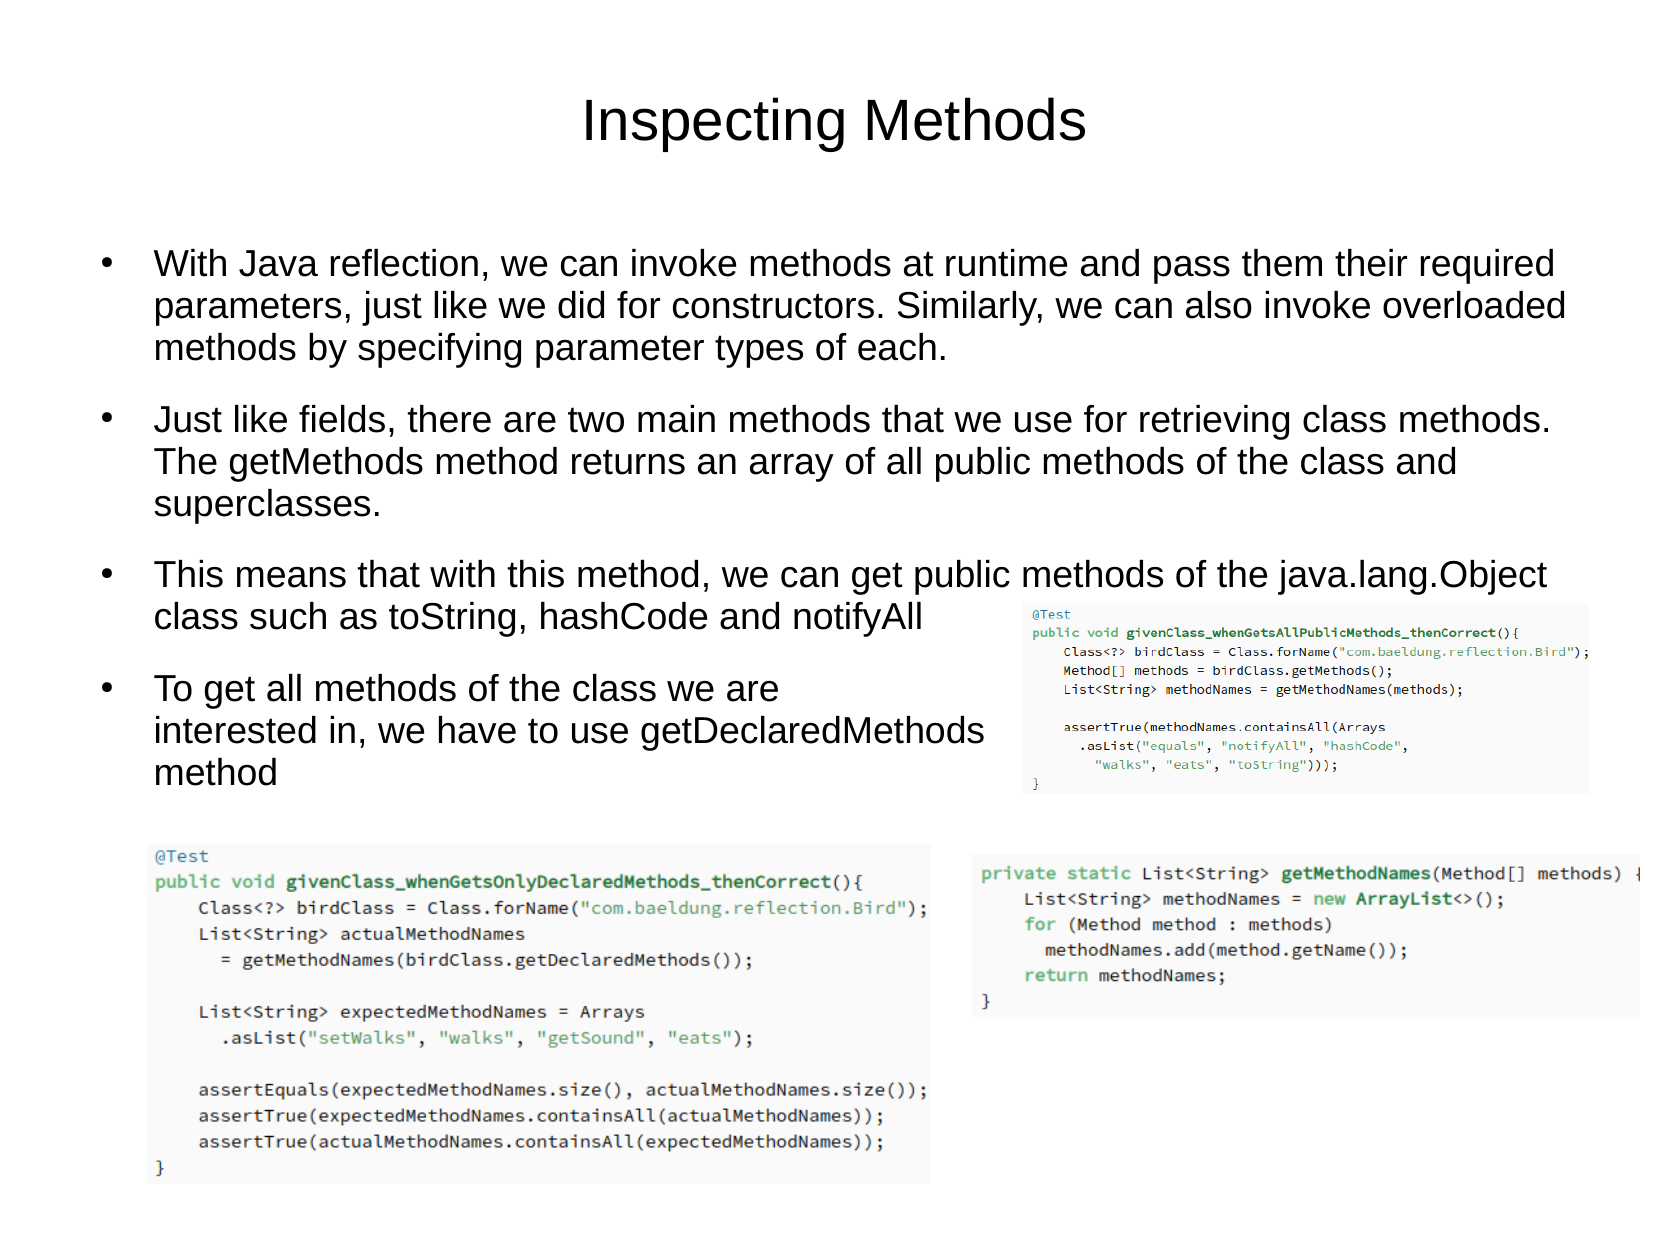

# Inspecting Methods
With Java reflection, we can invoke methods at runtime and pass them their required parameters, just like we did for constructors. Similarly, we can also invoke overloaded methods by specifying parameter types of each.
Just like fields, there are two main methods that we use for retrieving class methods. The getMethods method returns an array of all public methods of the class and superclasses.
This means that with this method, we can get public methods of the java.lang.Object class such as toString, hashCode and notifyAll
To get all methods of the class we are
interested in, we have to use getDeclaredMethods
method